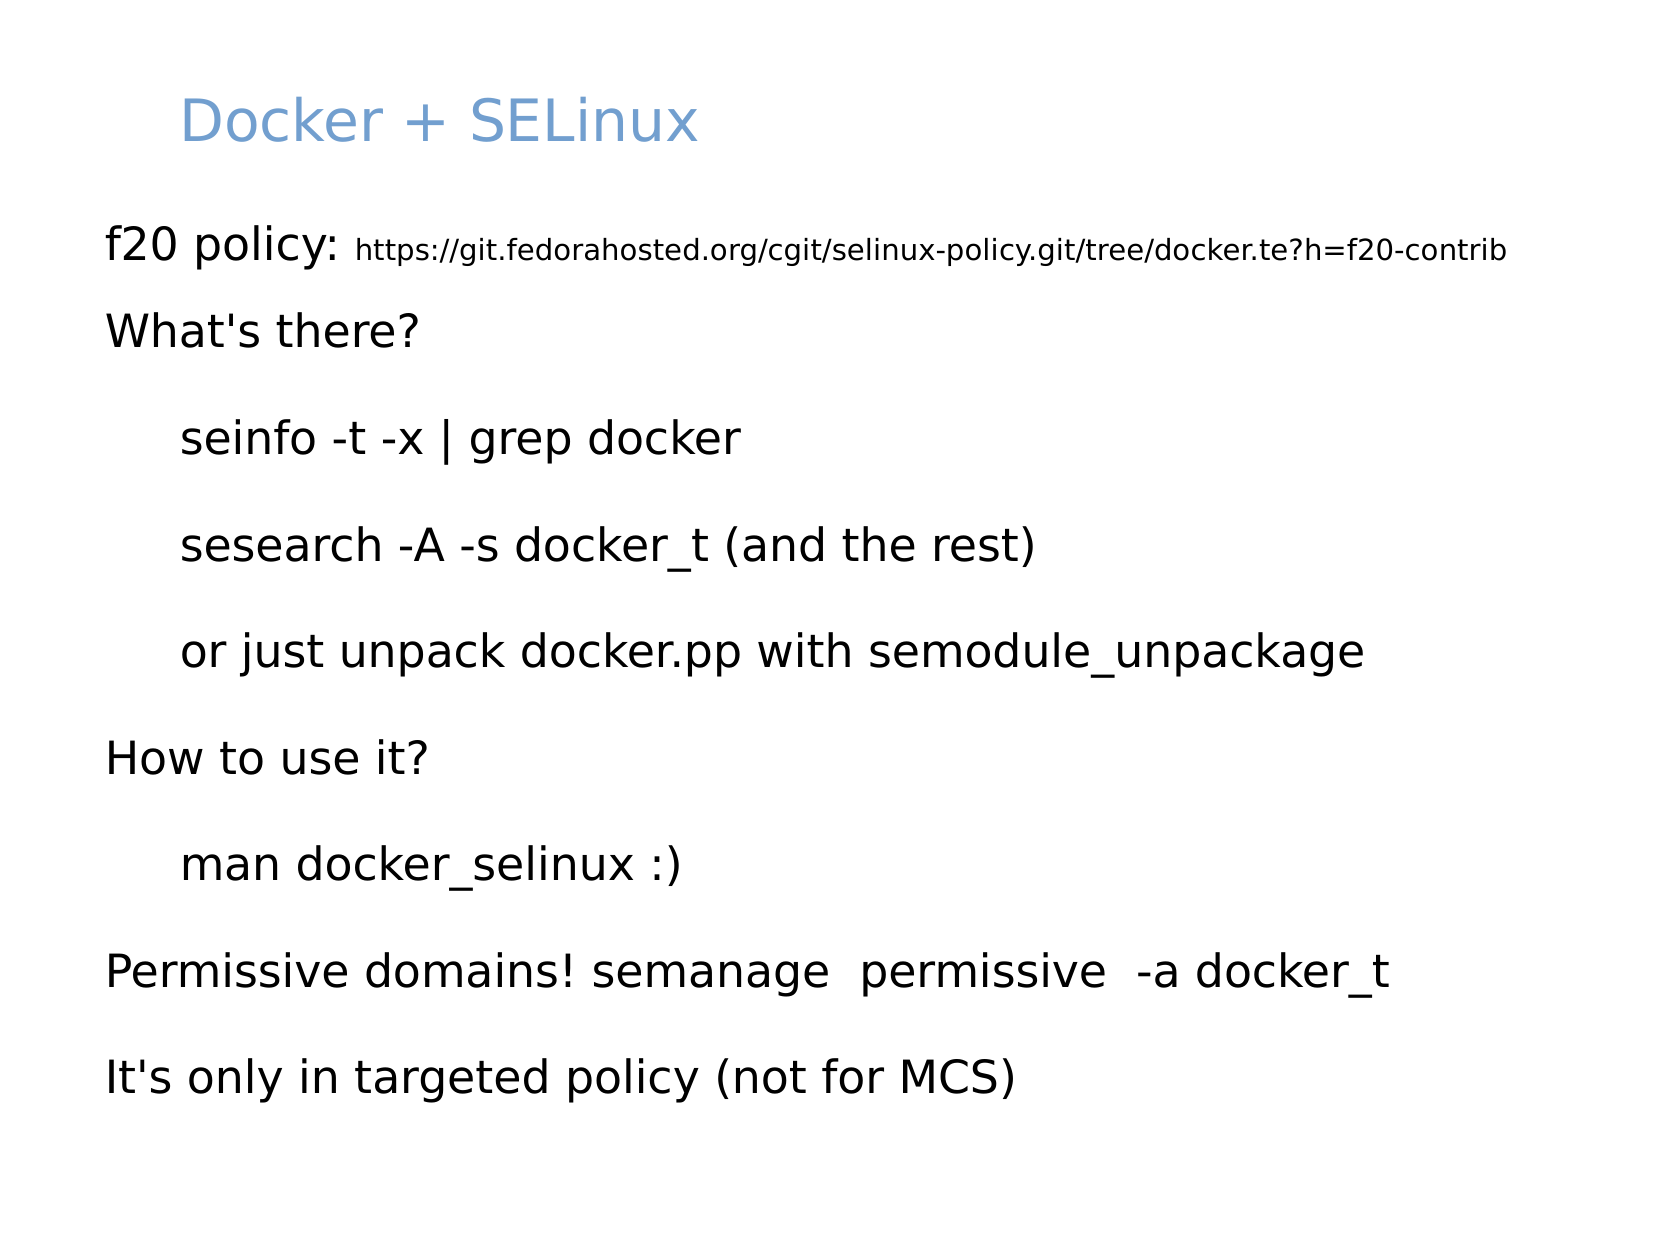

Docker + SELinux
f20 policy: https://git.fedorahosted.org/cgit/selinux-policy.git/tree/docker.te?h=f20-contrib
What's there?
	seinfo -t -x | grep docker
	sesearch -A -s docker_t (and the rest)
	or just unpack docker.pp with semodule_unpackage
How to use it?
	man docker_selinux :)
Permissive domains! semanage permissive -a docker_t
It's only in targeted policy (not for MCS)